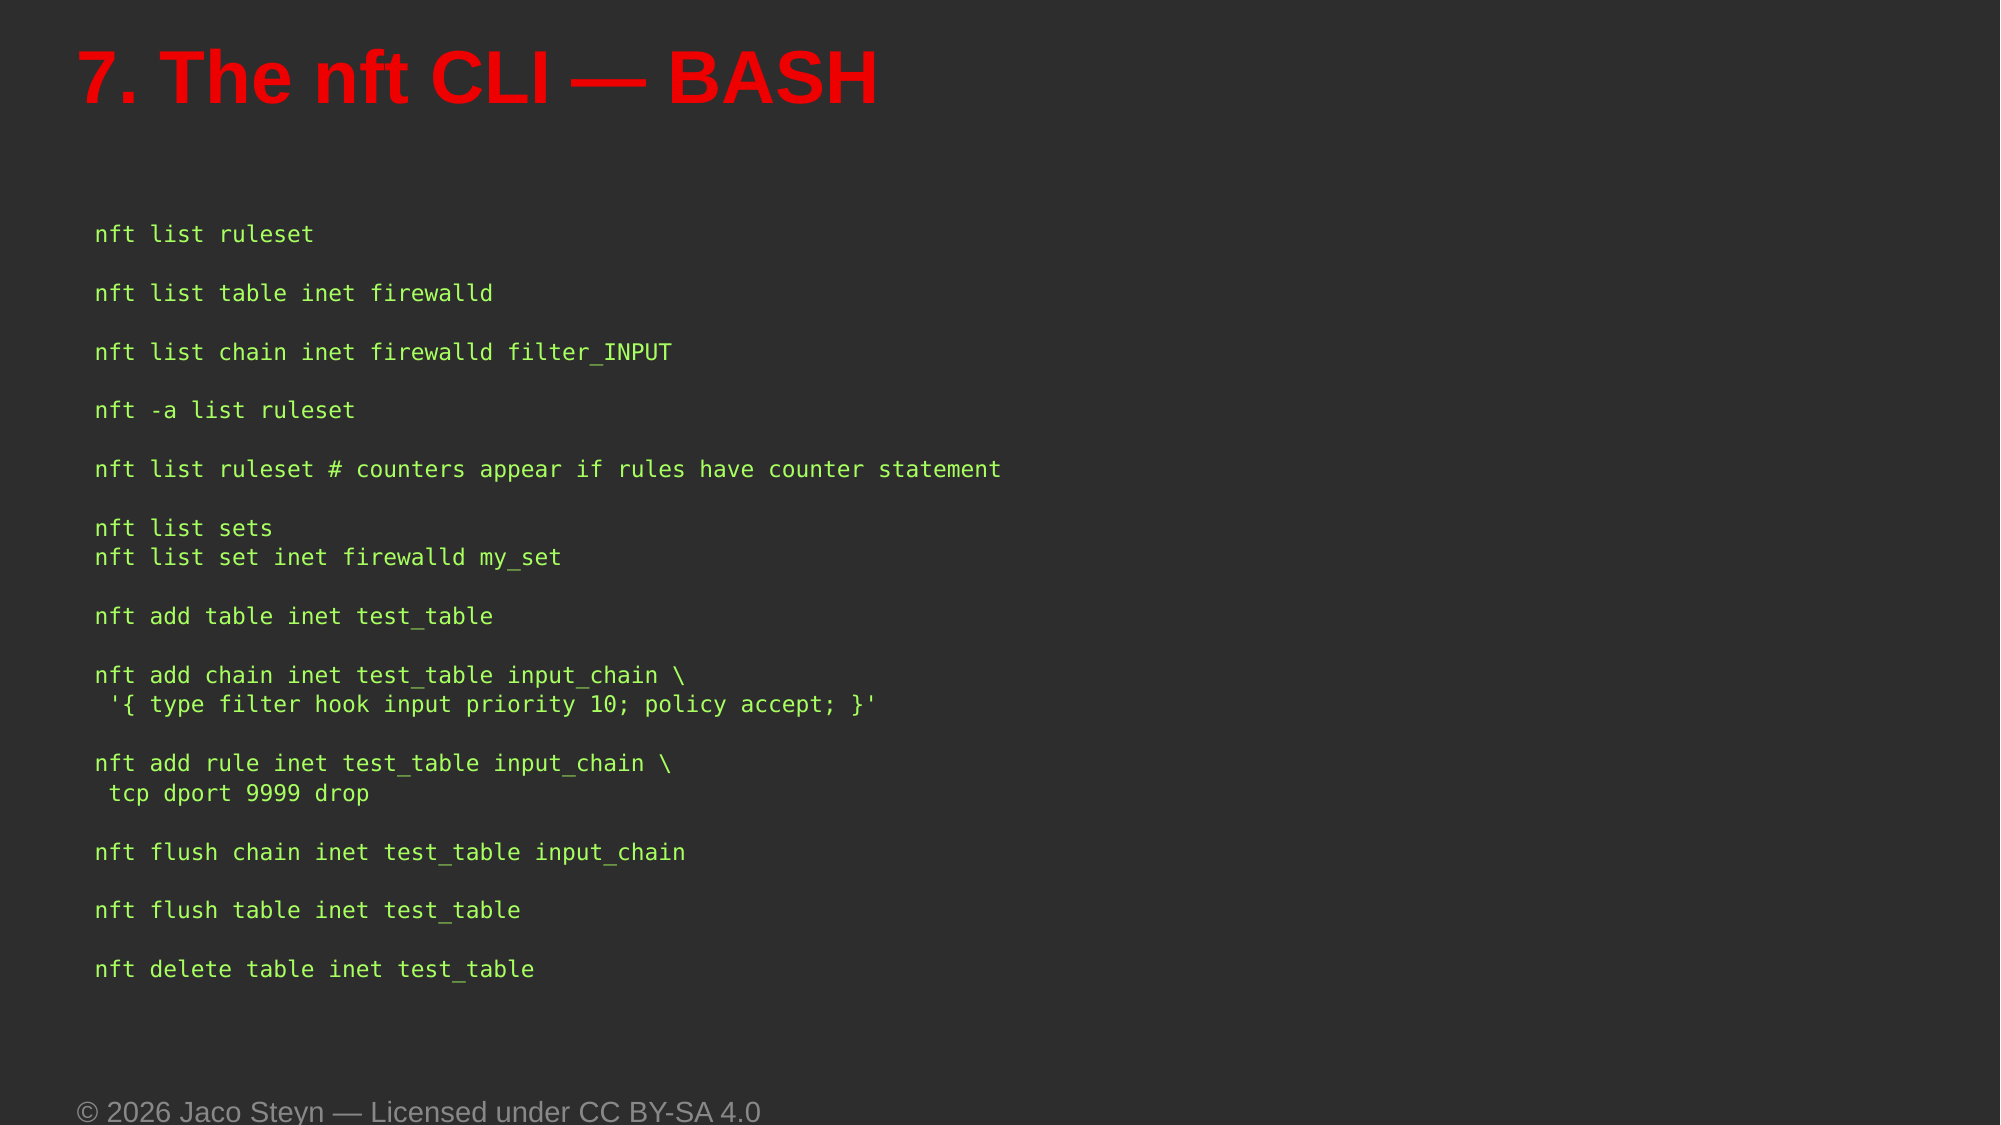

7. The nft CLI — BASH
nft list ruleset
nft list table inet firewalld
nft list chain inet firewalld filter_INPUT
nft -a list ruleset
nft list ruleset # counters appear if rules have counter statement
nft list sets
nft list set inet firewalld my_set
nft add table inet test_table
nft add chain inet test_table input_chain \
 '{ type filter hook input priority 10; policy accept; }'
nft add rule inet test_table input_chain \
 tcp dport 9999 drop
nft flush chain inet test_table input_chain
nft flush table inet test_table
nft delete table inet test_table
© 2026 Jaco Steyn — Licensed under CC BY-SA 4.0